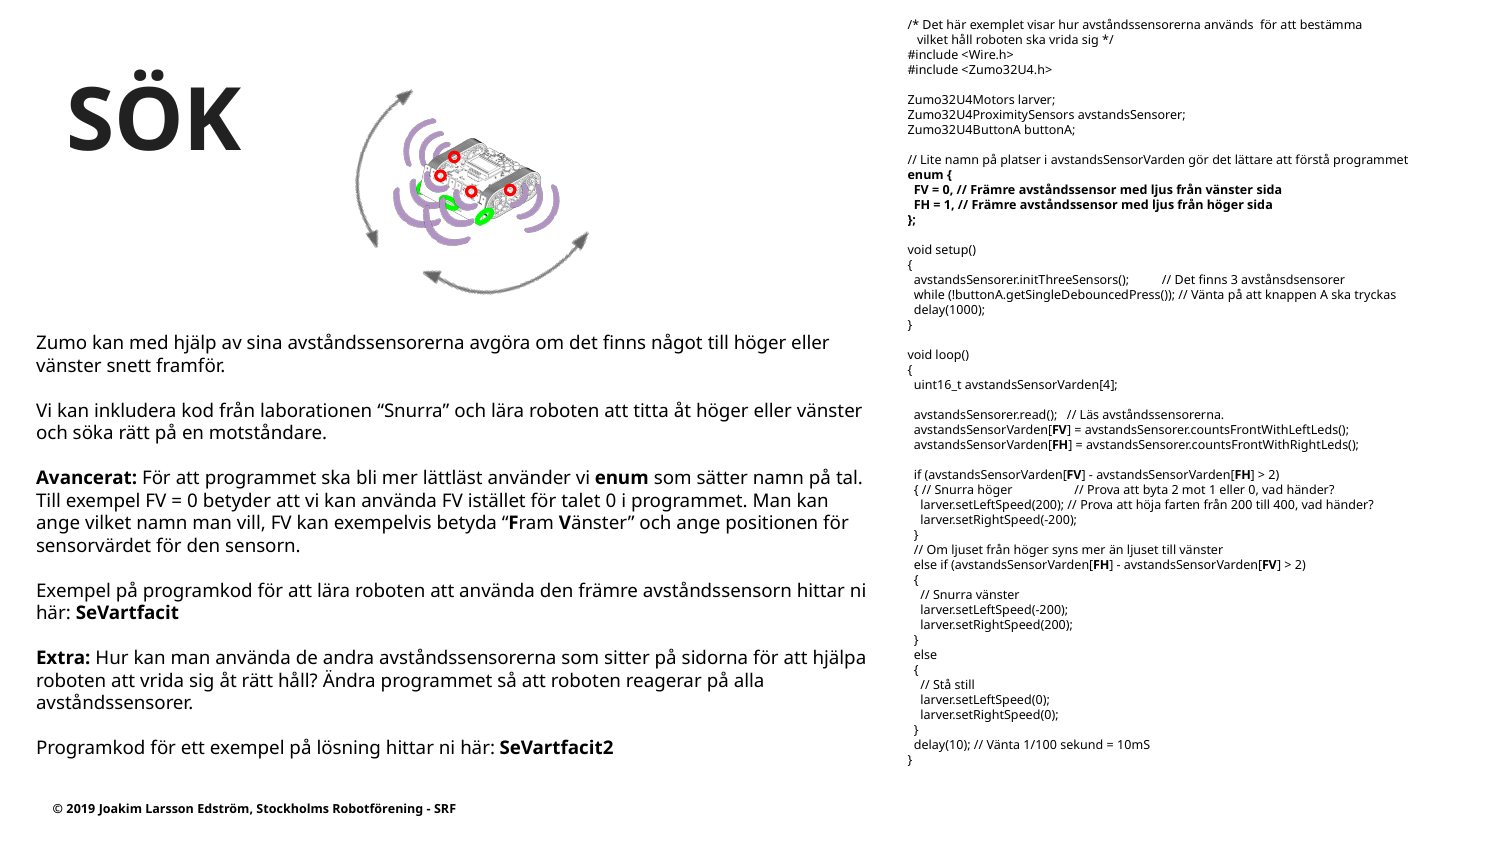

/* Det här exemplet visar hur avståndssensorerna används för att bestämma
 vilket håll roboten ska vrida sig */
#include <Wire.h>
#include <Zumo32U4.h>
Zumo32U4Motors larver;
Zumo32U4ProximitySensors avstandsSensorer;
Zumo32U4ButtonA buttonA;
// Lite namn på platser i avstandsSensorVarden gör det lättare att förstå programmet
enum {
 FV = 0, // Främre avståndssensor med ljus från vänster sida
 FH = 1, // Främre avståndssensor med ljus från höger sida
};
void setup()
{
 avstandsSensorer.initThreeSensors(); // Det finns 3 avstånsdsensorer
 while (!buttonA.getSingleDebouncedPress()); // Vänta på att knappen A ska tryckas
 delay(1000);
}
void loop()
{
 uint16_t avstandsSensorVarden[4];
 avstandsSensorer.read(); // Läs avståndssensorerna.
 avstandsSensorVarden[FV] = avstandsSensorer.countsFrontWithLeftLeds();
 avstandsSensorVarden[FH] = avstandsSensorer.countsFrontWithRightLeds();
 if (avstandsSensorVarden[FV] - avstandsSensorVarden[FH] > 2)
 { // Snurra höger // Prova att byta 2 mot 1 eller 0, vad händer?
 larver.setLeftSpeed(200); // Prova att höja farten från 200 till 400, vad händer?
 larver.setRightSpeed(-200);
 }
 // Om ljuset från höger syns mer än ljuset till vänster
 else if (avstandsSensorVarden[FH] - avstandsSensorVarden[FV] > 2)
 {
 // Snurra vänster
 larver.setLeftSpeed(-200);
 larver.setRightSpeed(200);
 }
 else
 {
 // Stå still
 larver.setLeftSpeed(0);
 larver.setRightSpeed(0);
 }
 delay(10); // Vänta 1/100 sekund = 10mS
}
# SÖK
Zumo kan med hjälp av sina avståndssensorerna avgöra om det finns något till höger eller vänster snett framför.
Vi kan inkludera kod från laborationen “Snurra” och lära roboten att titta åt höger eller vänster och söka rätt på en motståndare.
Avancerat: För att programmet ska bli mer lättläst använder vi enum som sätter namn på tal. Till exempel FV = 0 betyder att vi kan använda FV istället för talet 0 i programmet. Man kan ange vilket namn man vill, FV kan exempelvis betyda “Fram Vänster” och ange positionen för sensorvärdet för den sensorn.
Exempel på programkod för att lära roboten att använda den främre avståndssensorn hittar ni här: SeVartfacit
Extra: Hur kan man använda de andra avståndssensorerna som sitter på sidorna för att hjälpa roboten att vrida sig åt rätt håll? Ändra programmet så att roboten reagerar på alla avståndssensorer.
Programkod för ett exempel på lösning hittar ni här: SeVartfacit2
© 2019 Joakim Larsson Edström, Stockholms Robotförening - SRF